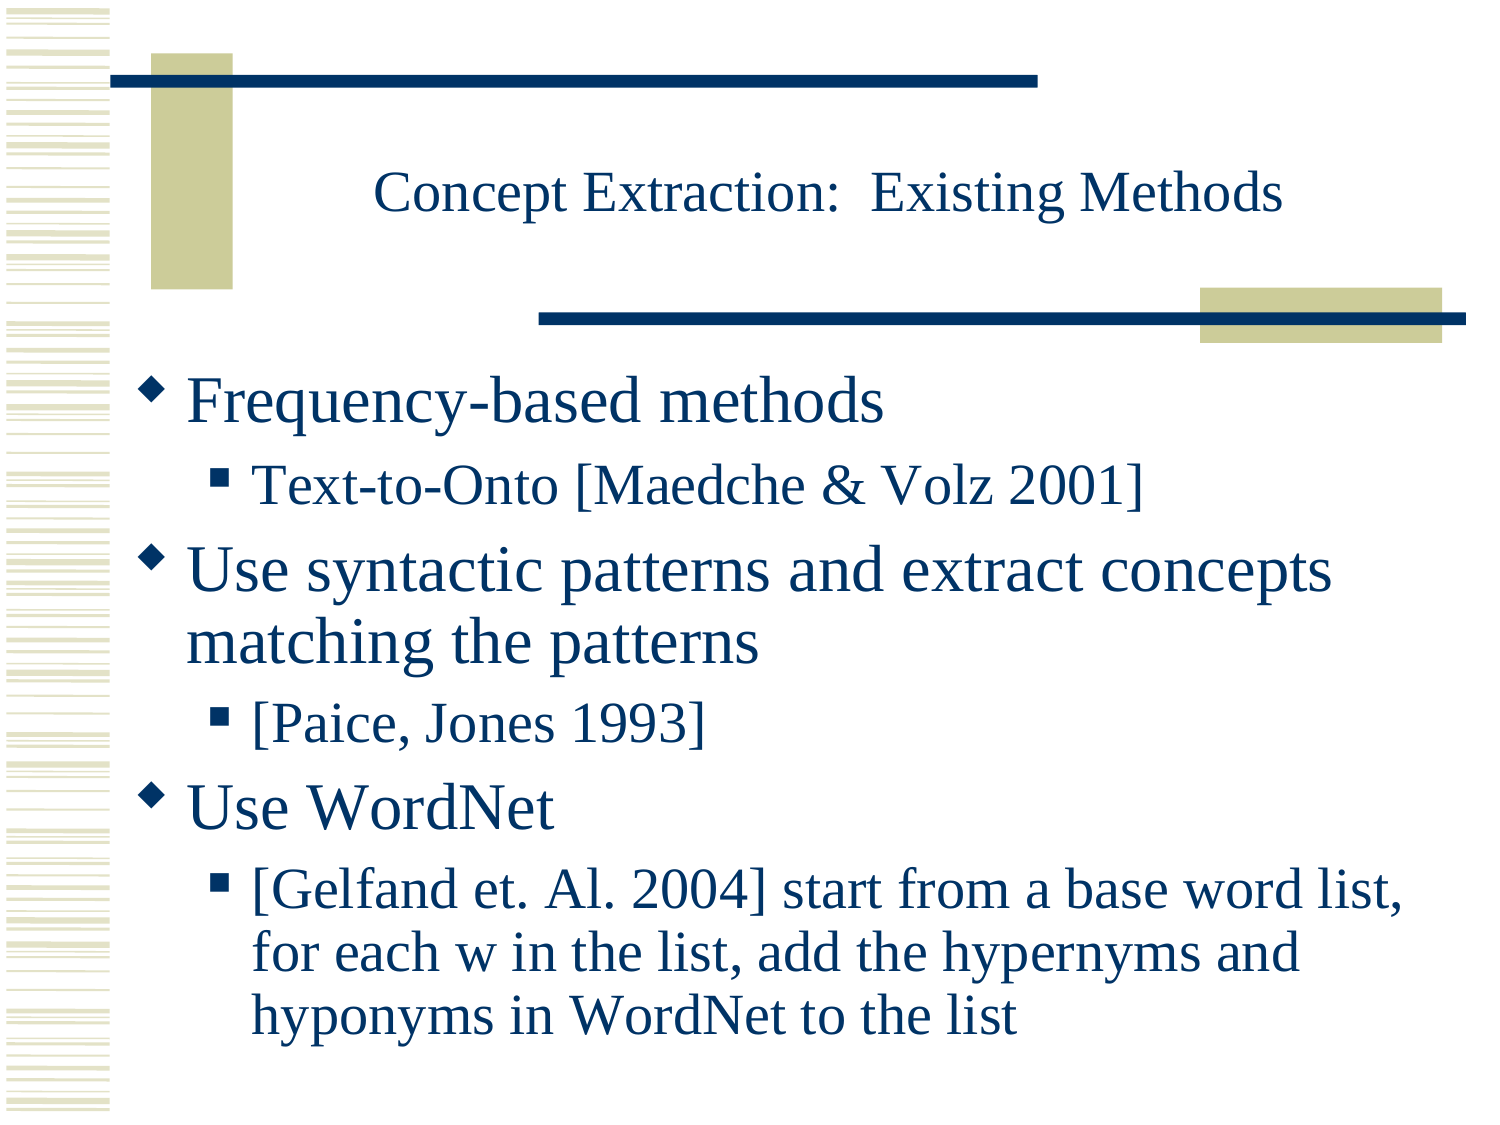

# Concept Extraction: Existing Methods
Frequency-based methods
Text-to-Onto [Maedche & Volz 2001]
Use syntactic patterns and extract concepts matching the patterns
[Paice, Jones 1993]
Use WordNet
[Gelfand et. Al. 2004] start from a base word list, for each w in the list, add the hypernyms and hyponyms in WordNet to the list